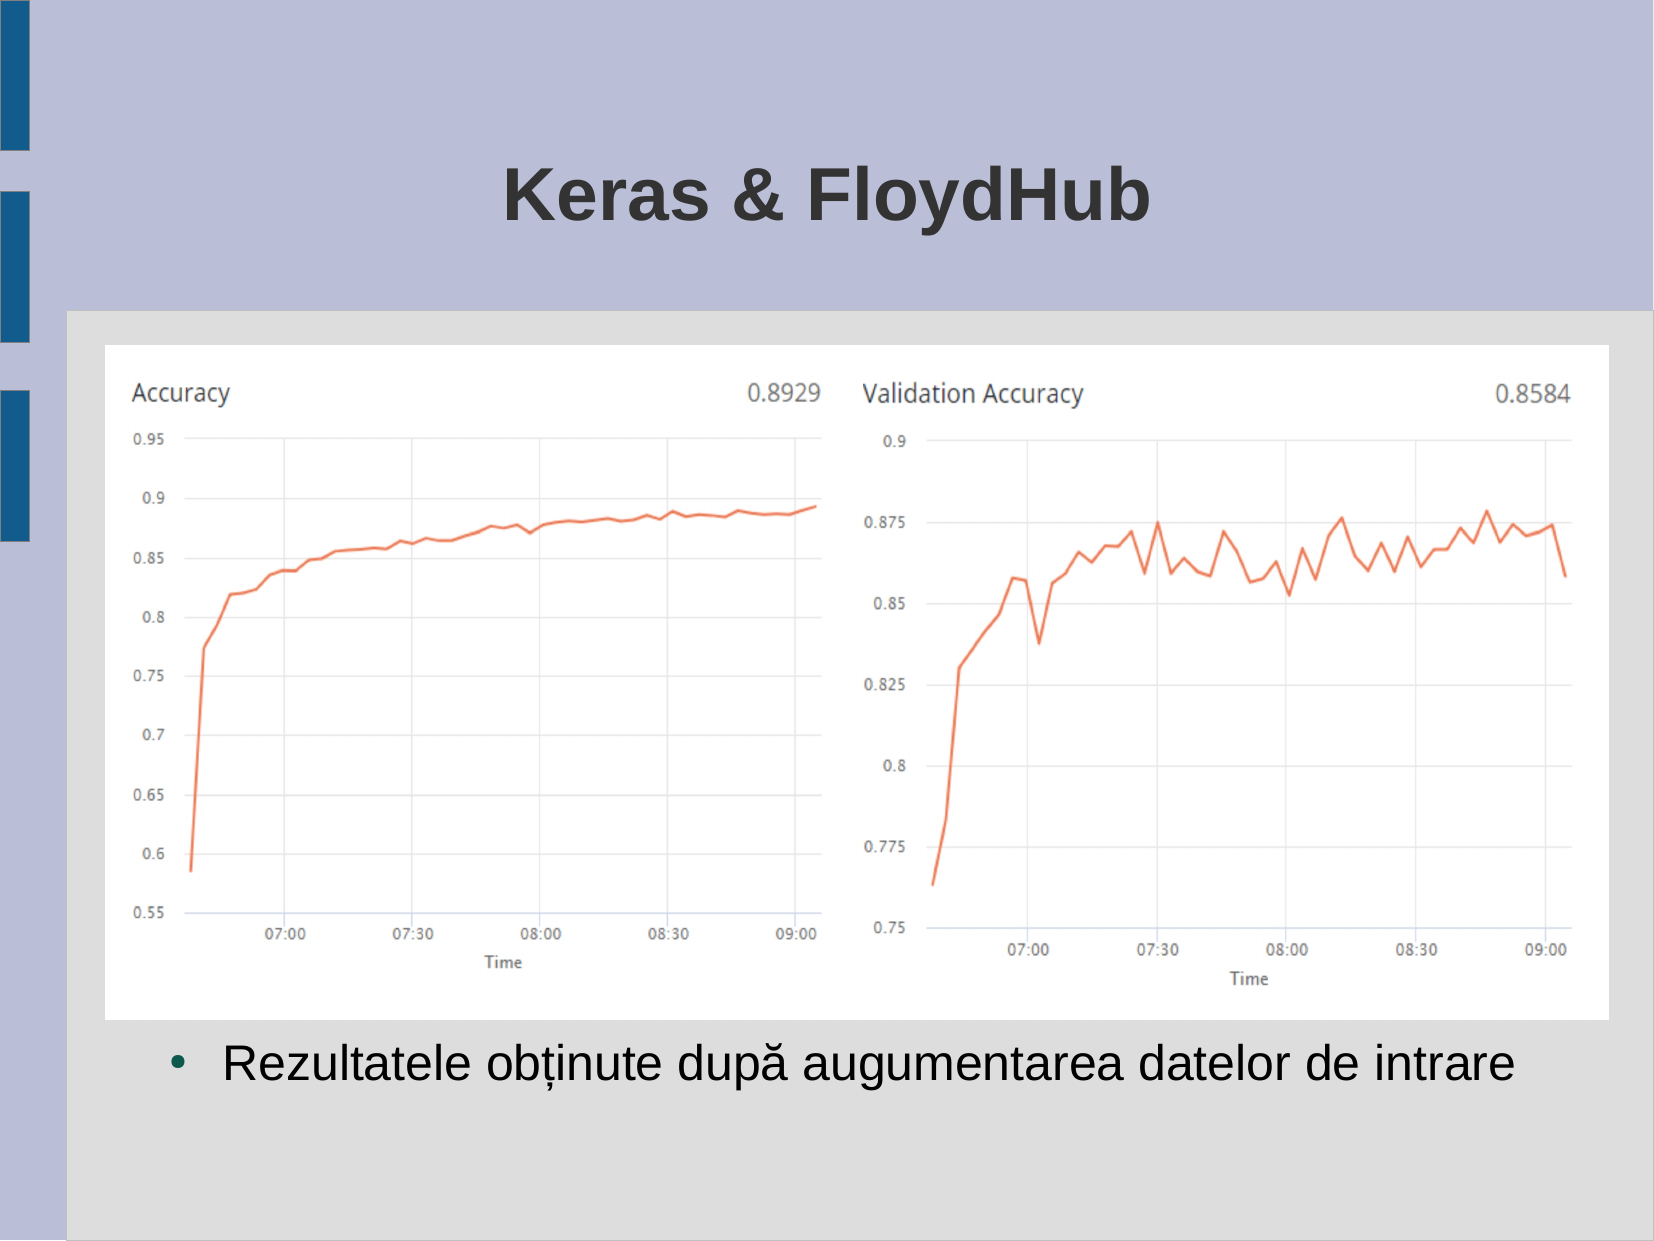

# Keras & FloydHub
Rezultatele obținute după augumentarea datelor de intrare